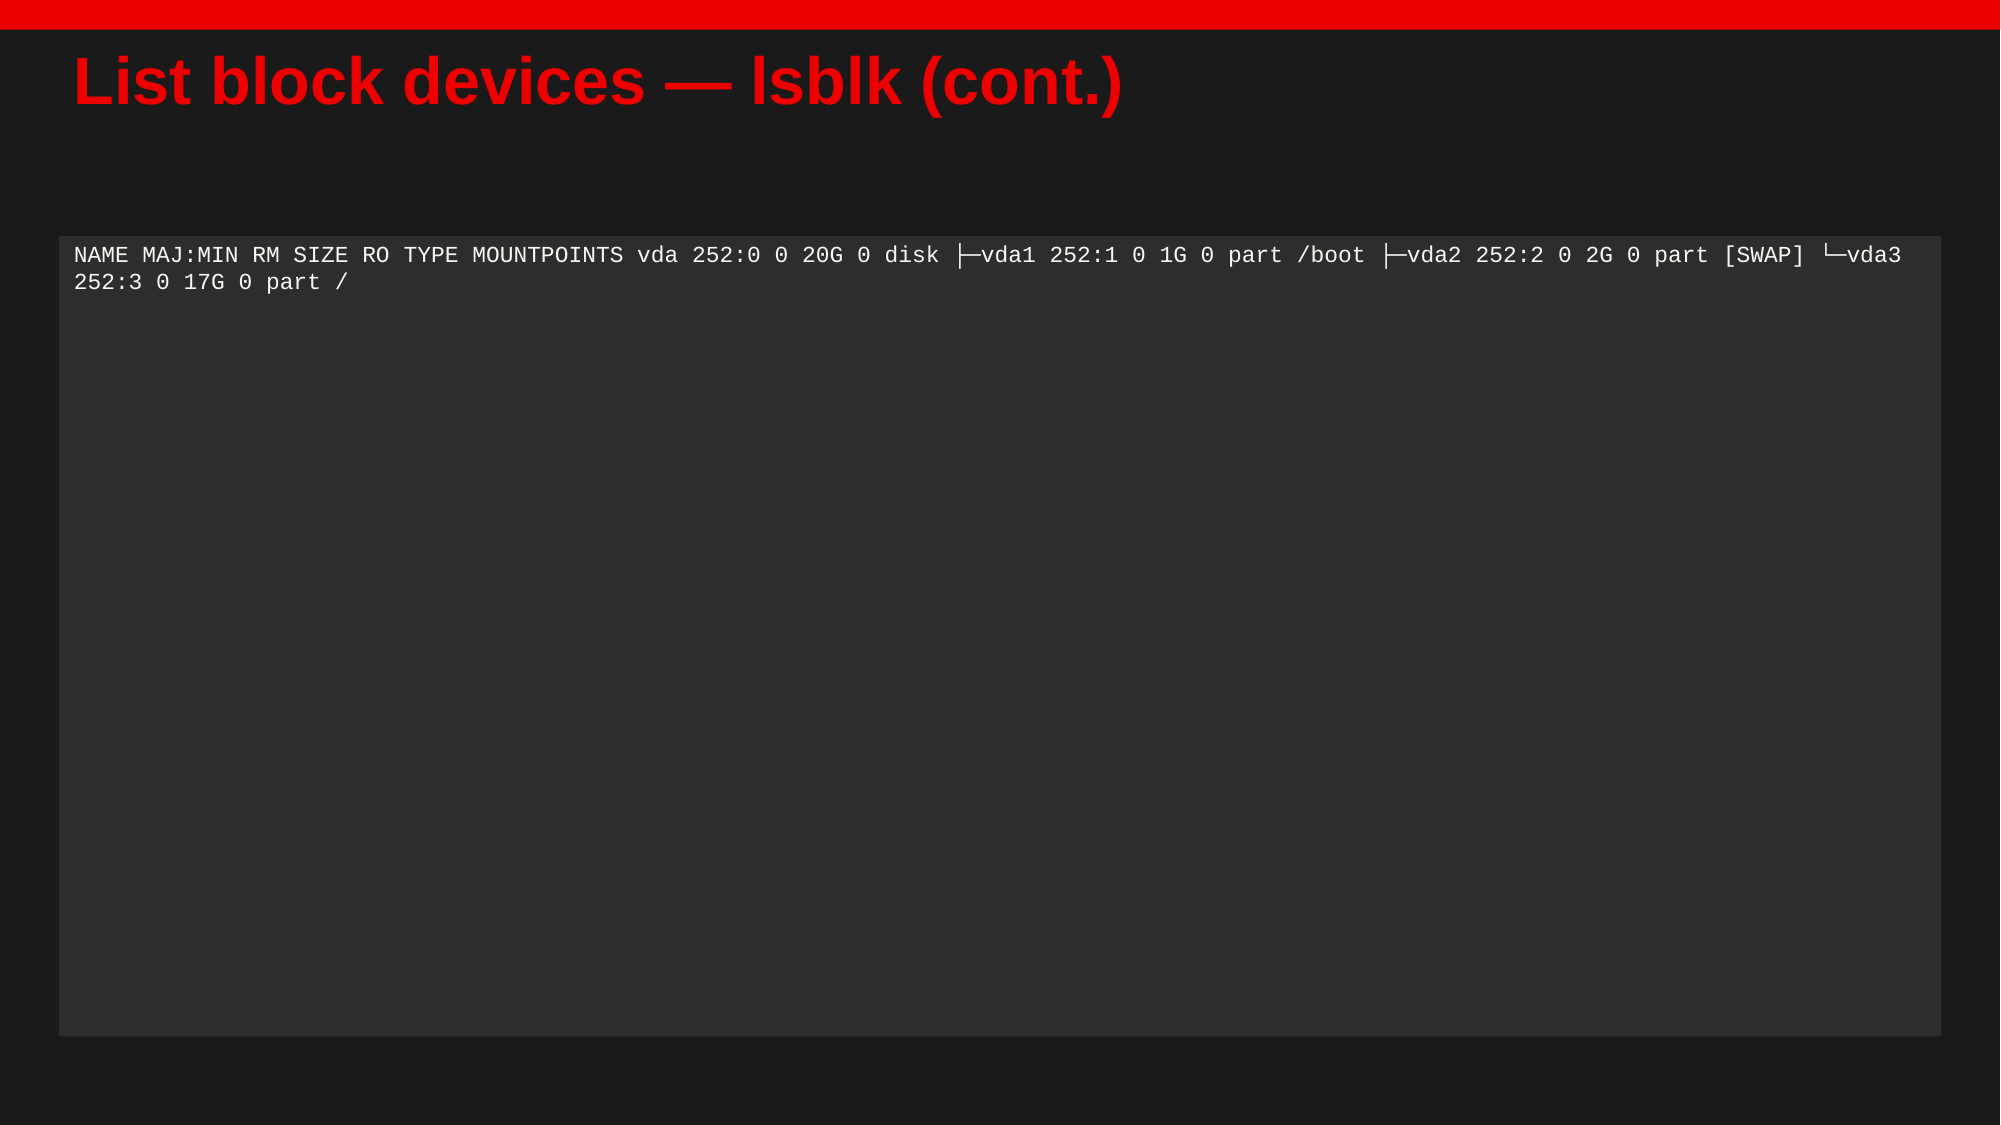

List block devices — lsblk (cont.)
NAME MAJ:MIN RM SIZE RO TYPE MOUNTPOINTS vda 252:0 0 20G 0 disk ├─vda1 252:1 0 1G 0 part /boot ├─vda2 252:2 0 2G 0 part [SWAP] └─vda3 252:3 0 17G 0 part /